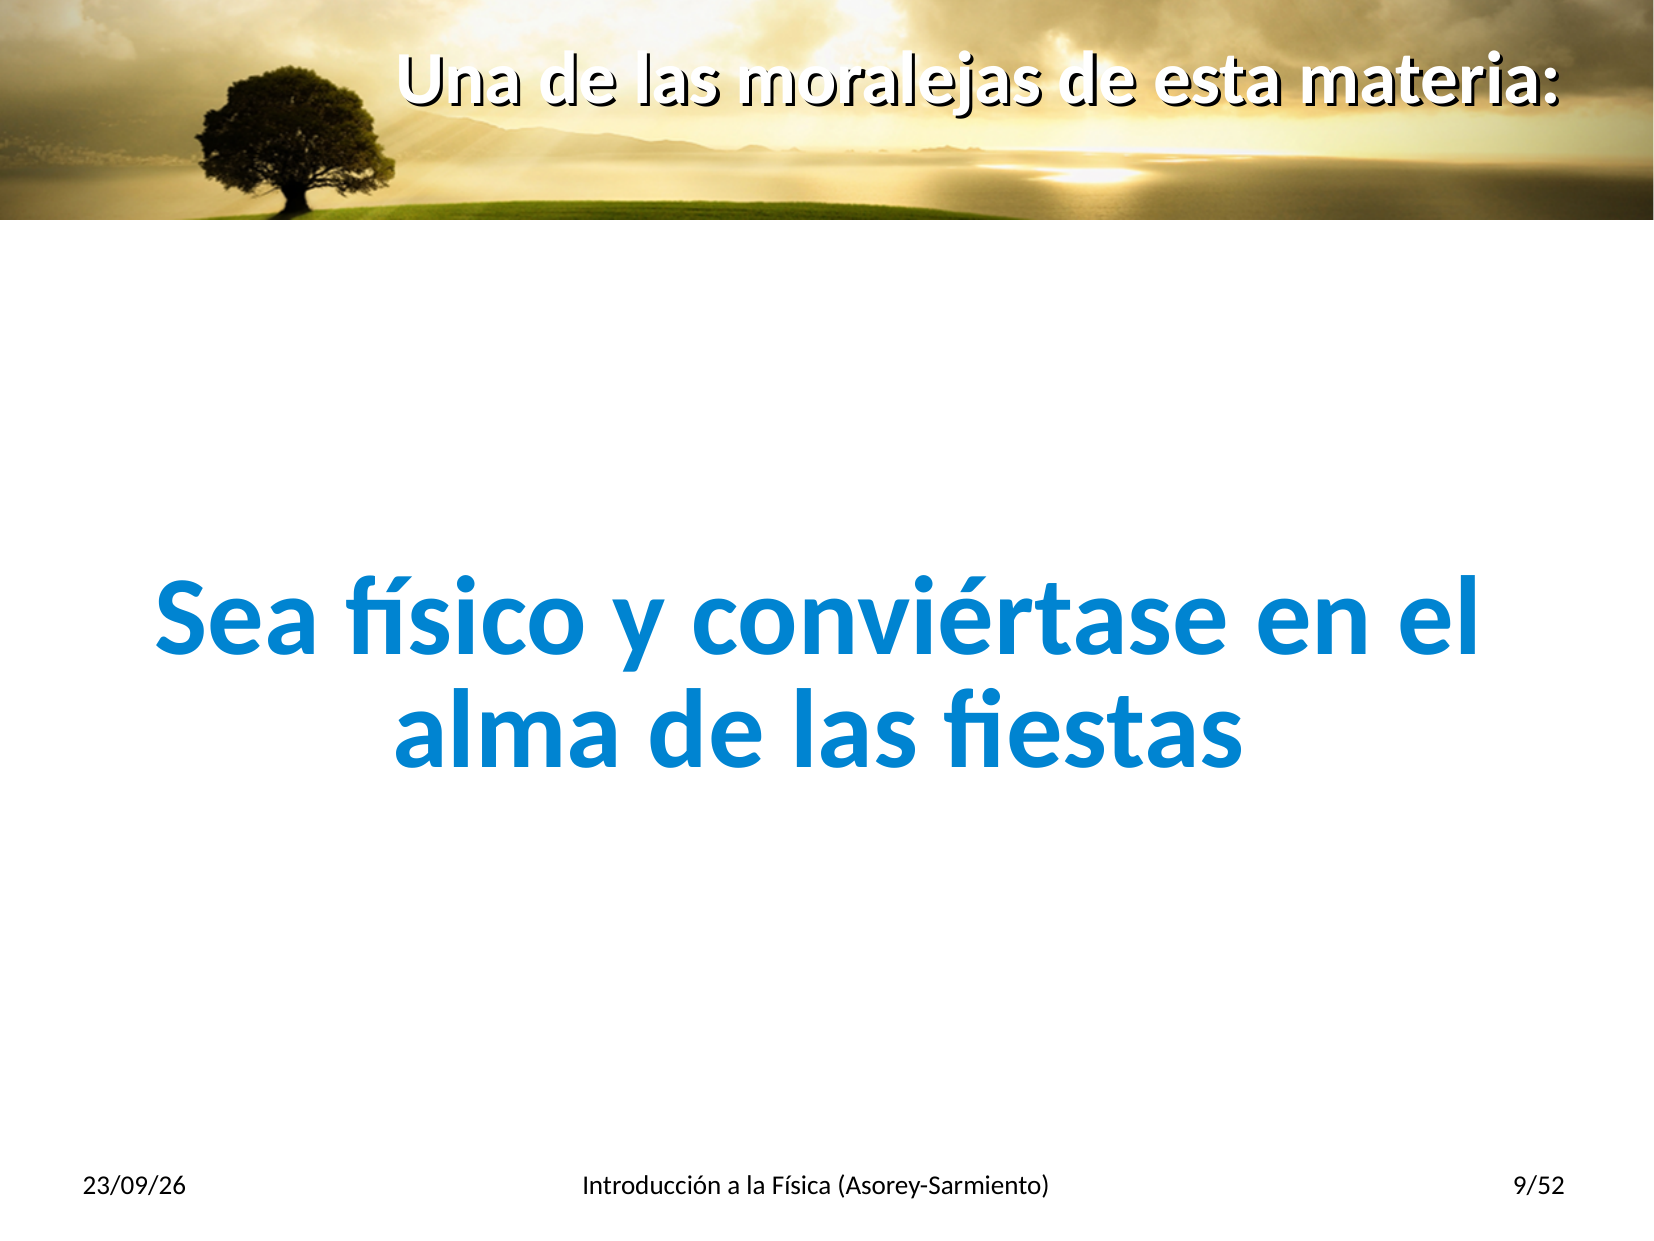

Una de las moralejas de esta materia:
# Sea físico y conviértase en el alma de las fiestas
Introducción a la Física (Asorey-Sarmiento)
9